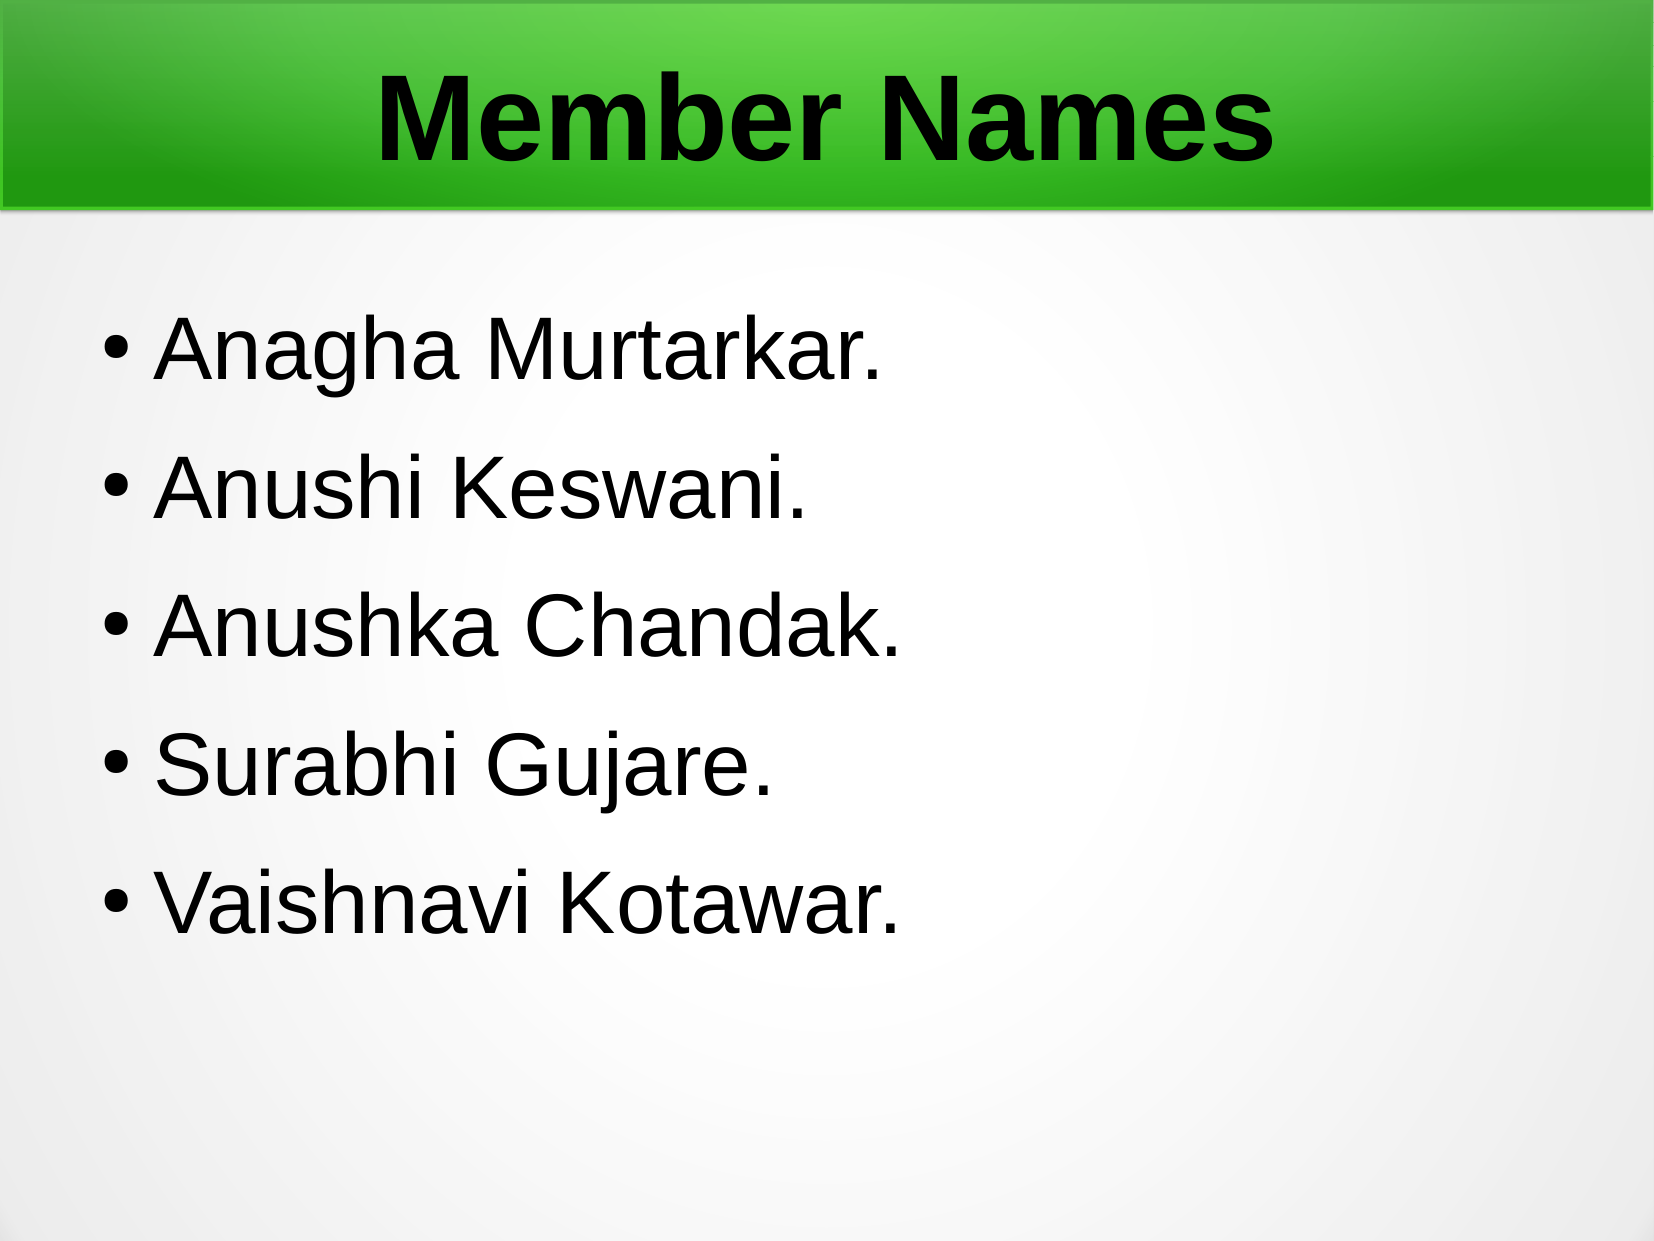

# Member Names
Anagha Murtarkar.
Anushi Keswani.
Anushka Chandak.
Surabhi Gujare.
Vaishnavi Kotawar.